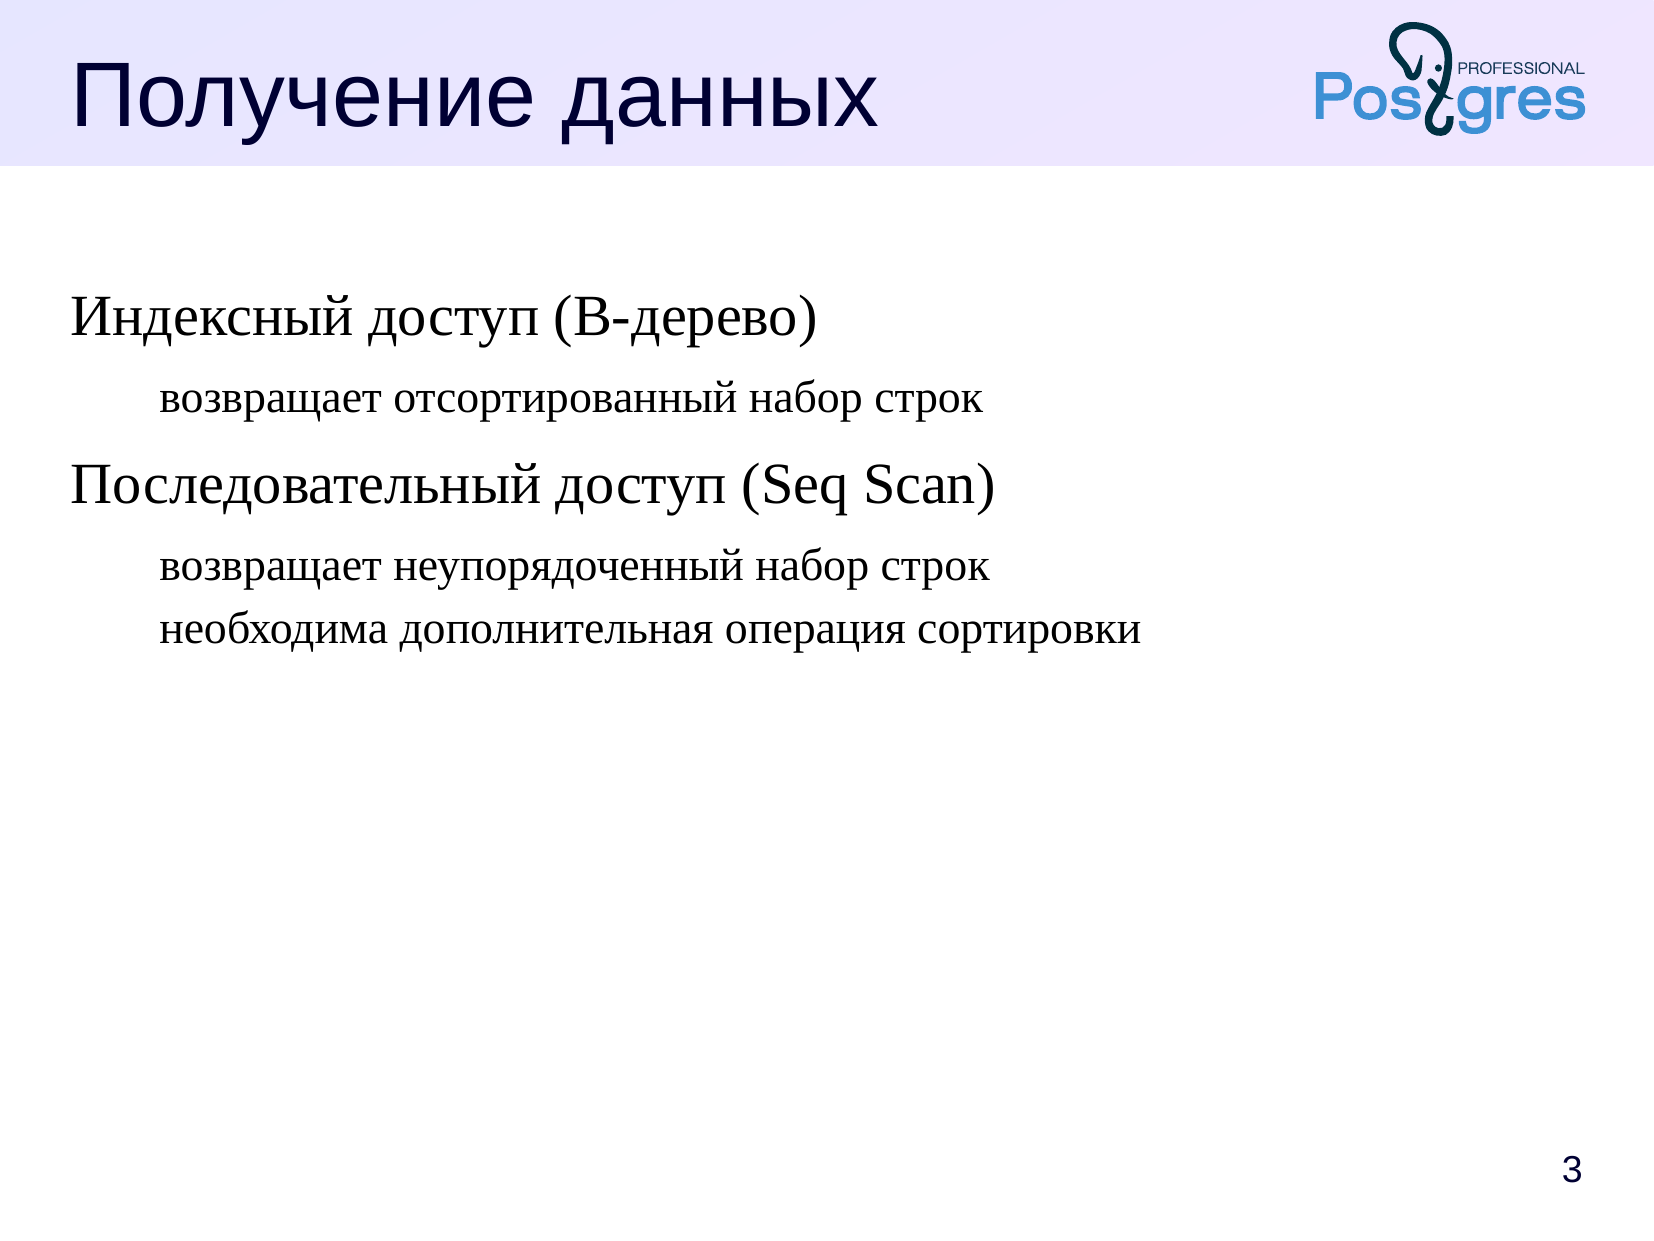

Получение данных
# Индексный доступ (В-дерево)
возвращает отсортированный набор строк
Последовательный доступ (Seq Scan)
возвращает неупорядоченный набор строк
необходима дополнительная операция сортировки